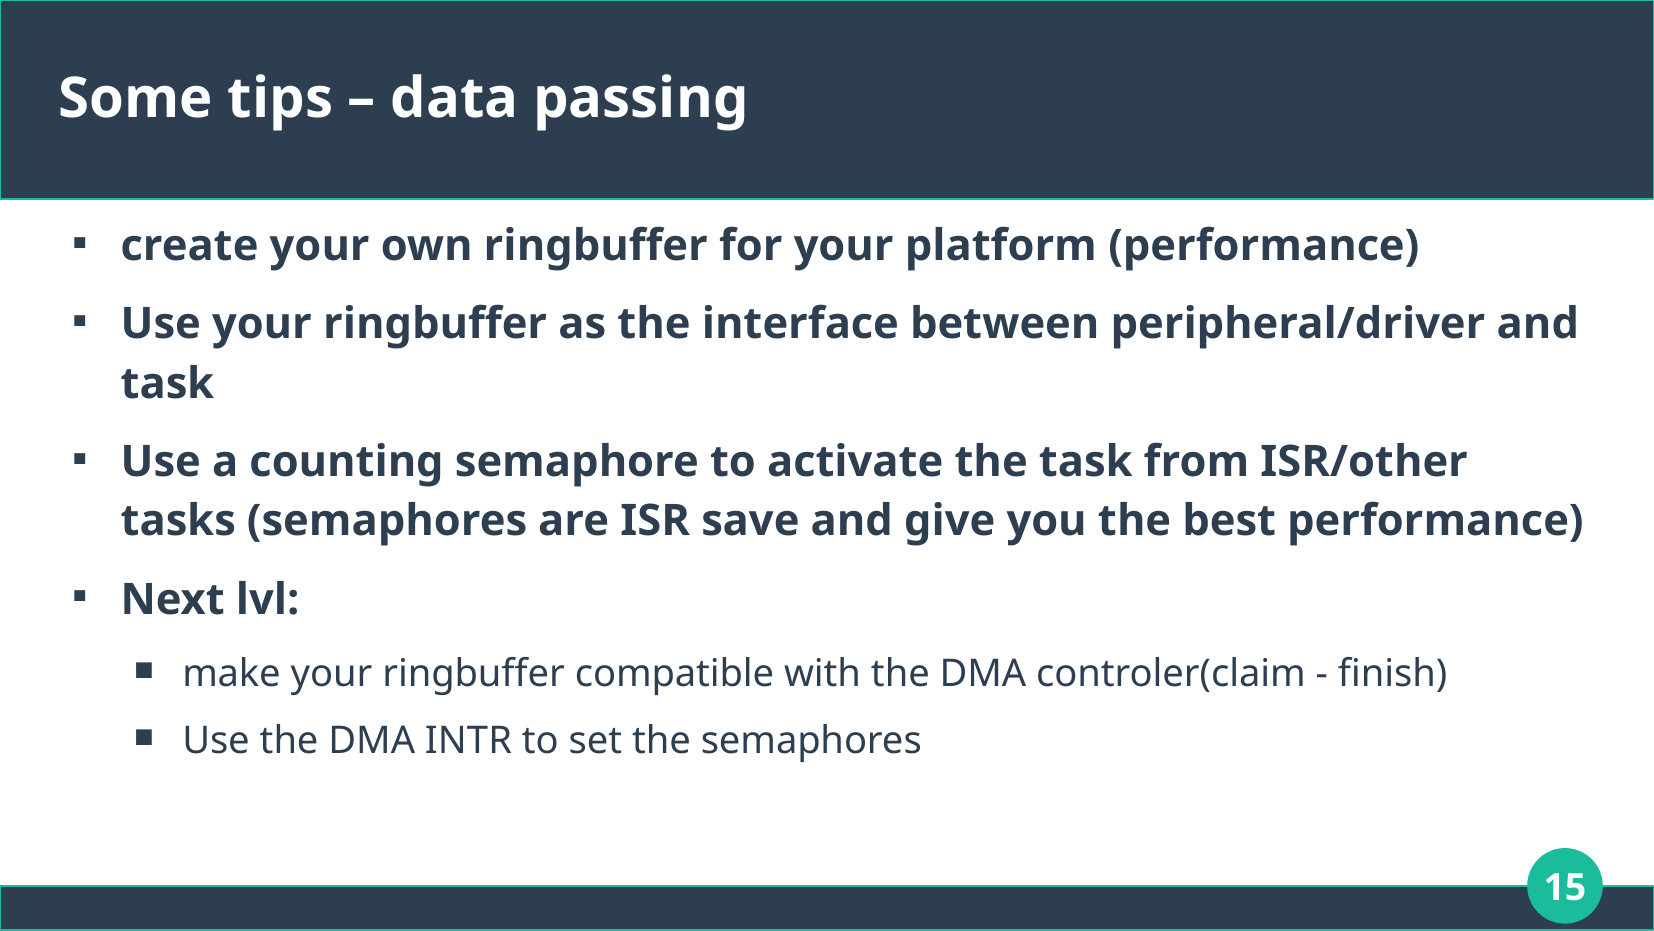

# Some tips – data passing
create your own ringbuffer for your platform (performance)
Use your ringbuffer as the interface between peripheral/driver and task
Use a counting semaphore to activate the task from ISR/other tasks (semaphores are ISR save and give you the best performance)
Next lvl:
make your ringbuffer compatible with the DMA controler(claim - finish)
Use the DMA INTR to set the semaphores
15